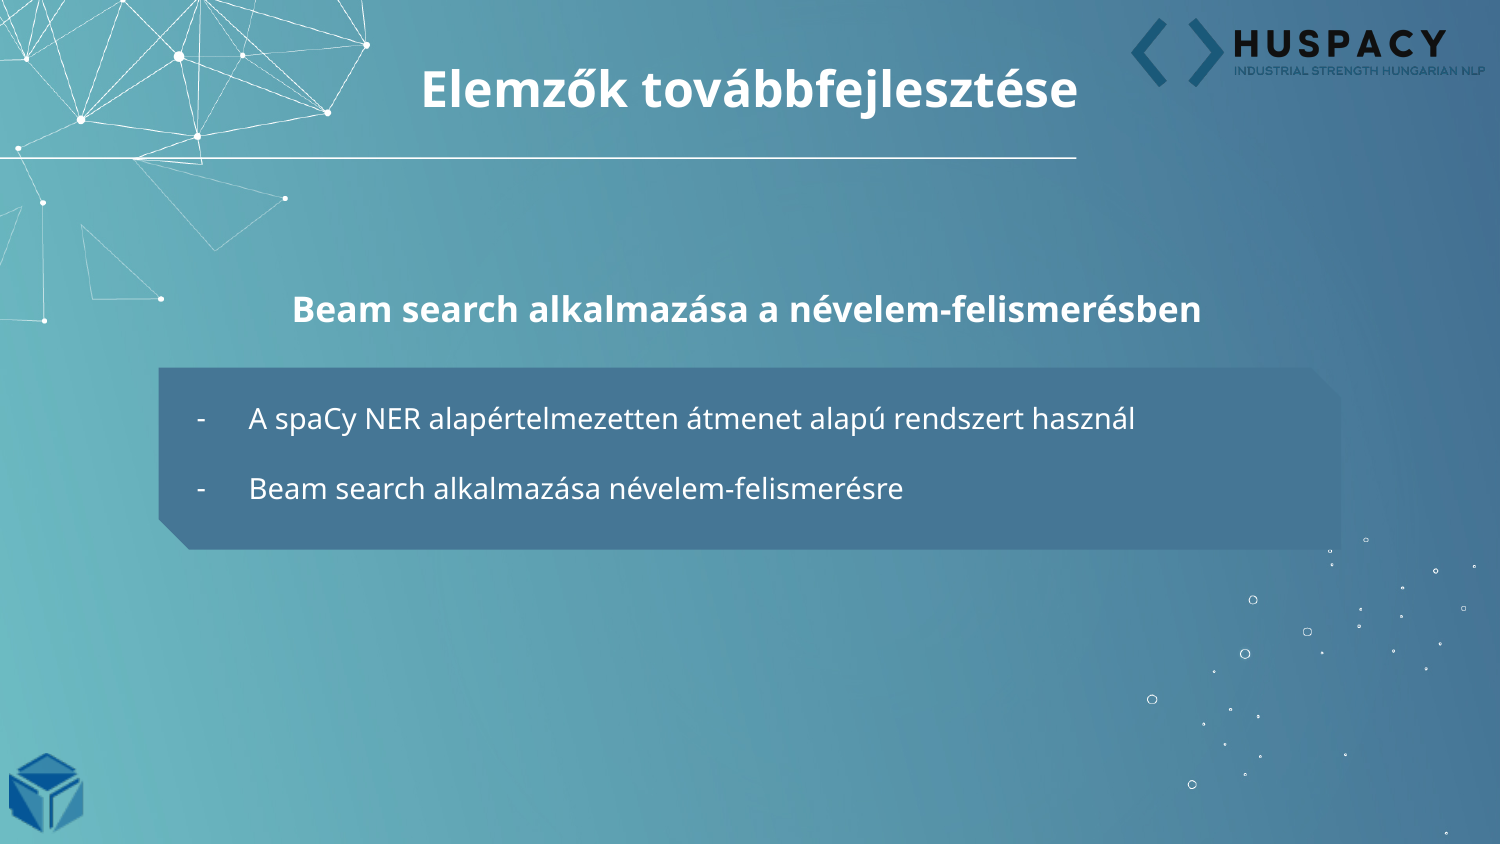

# Elemzők továbbfejlesztése
Beam search alkalmazása a névelem-felismerésben
A spaCy NER alapértelmezetten átmenet alapú rendszert használ
Beam search alkalmazása névelem-felismerésre